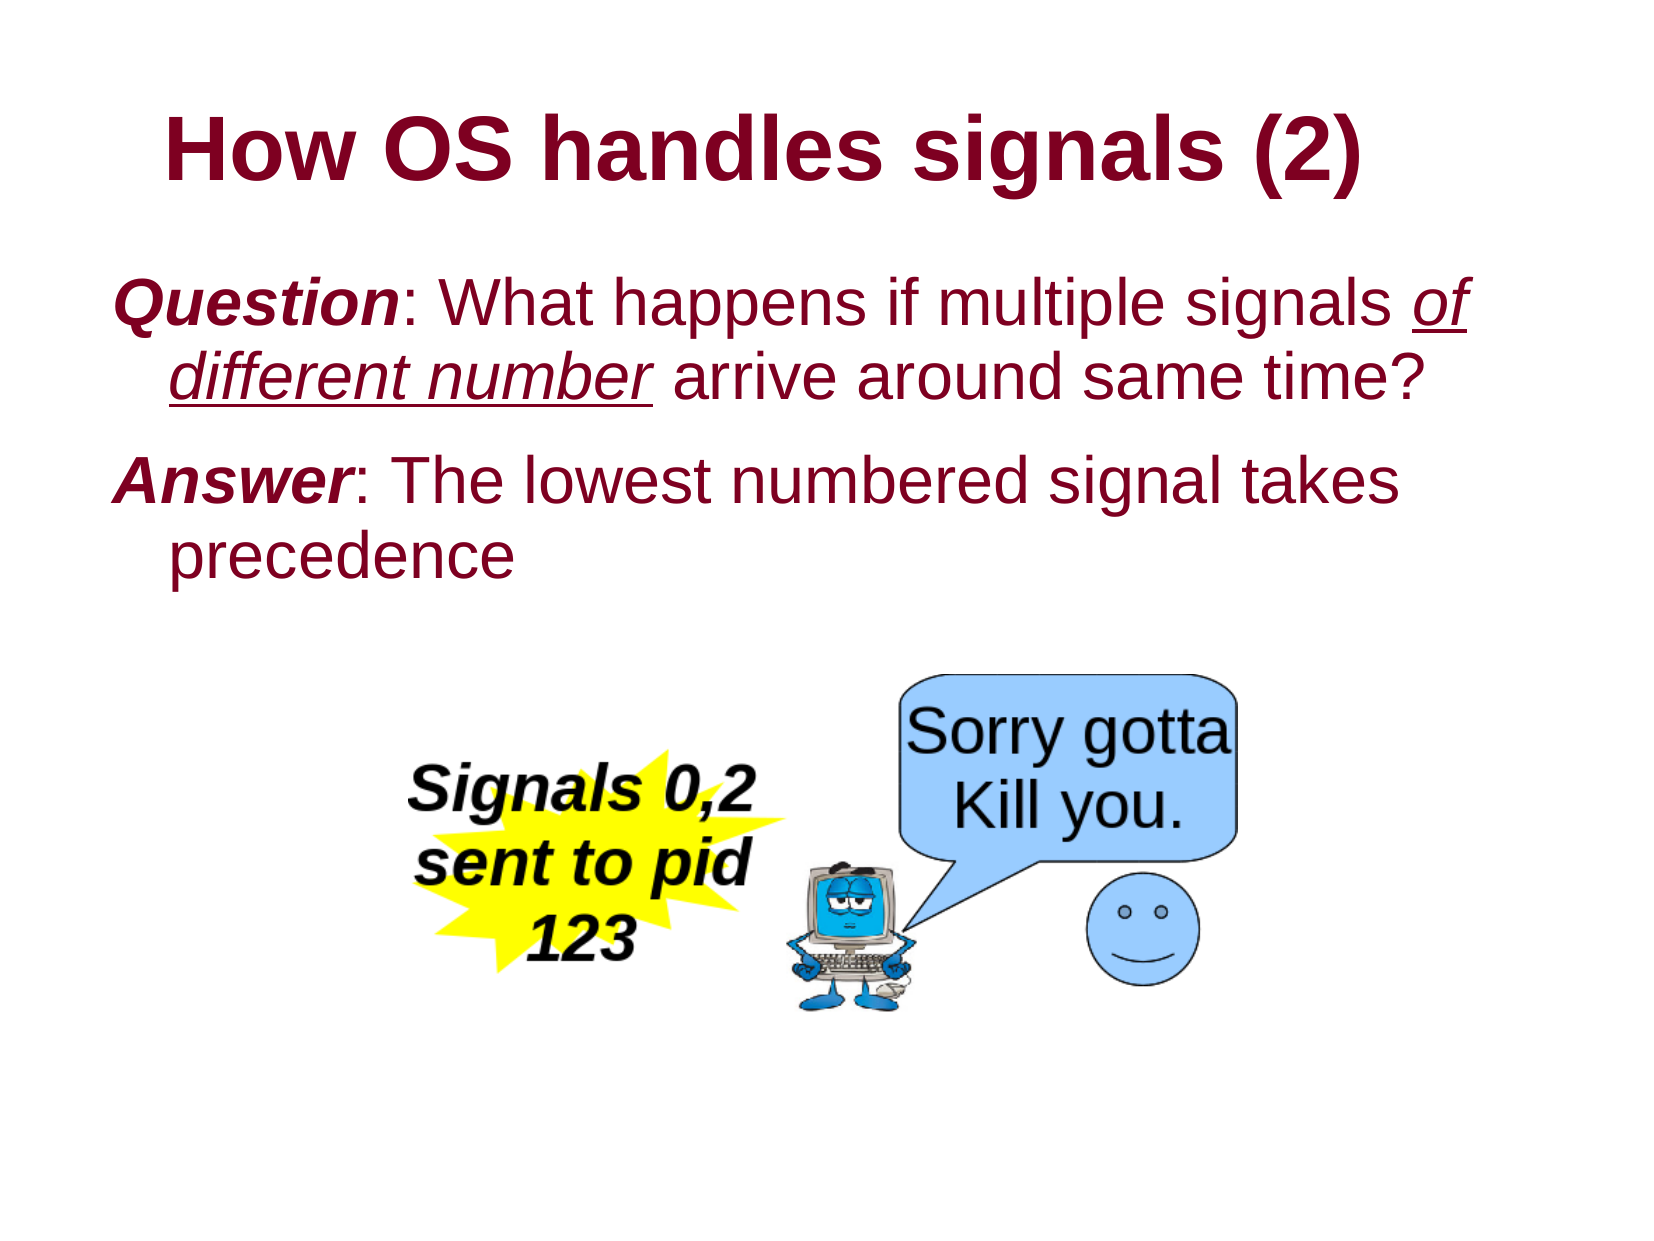

# How OS handles signals (2)
Question: What happens if multiple signals of different number arrive around same time?
Answer: The lowest numbered signal takes precedence